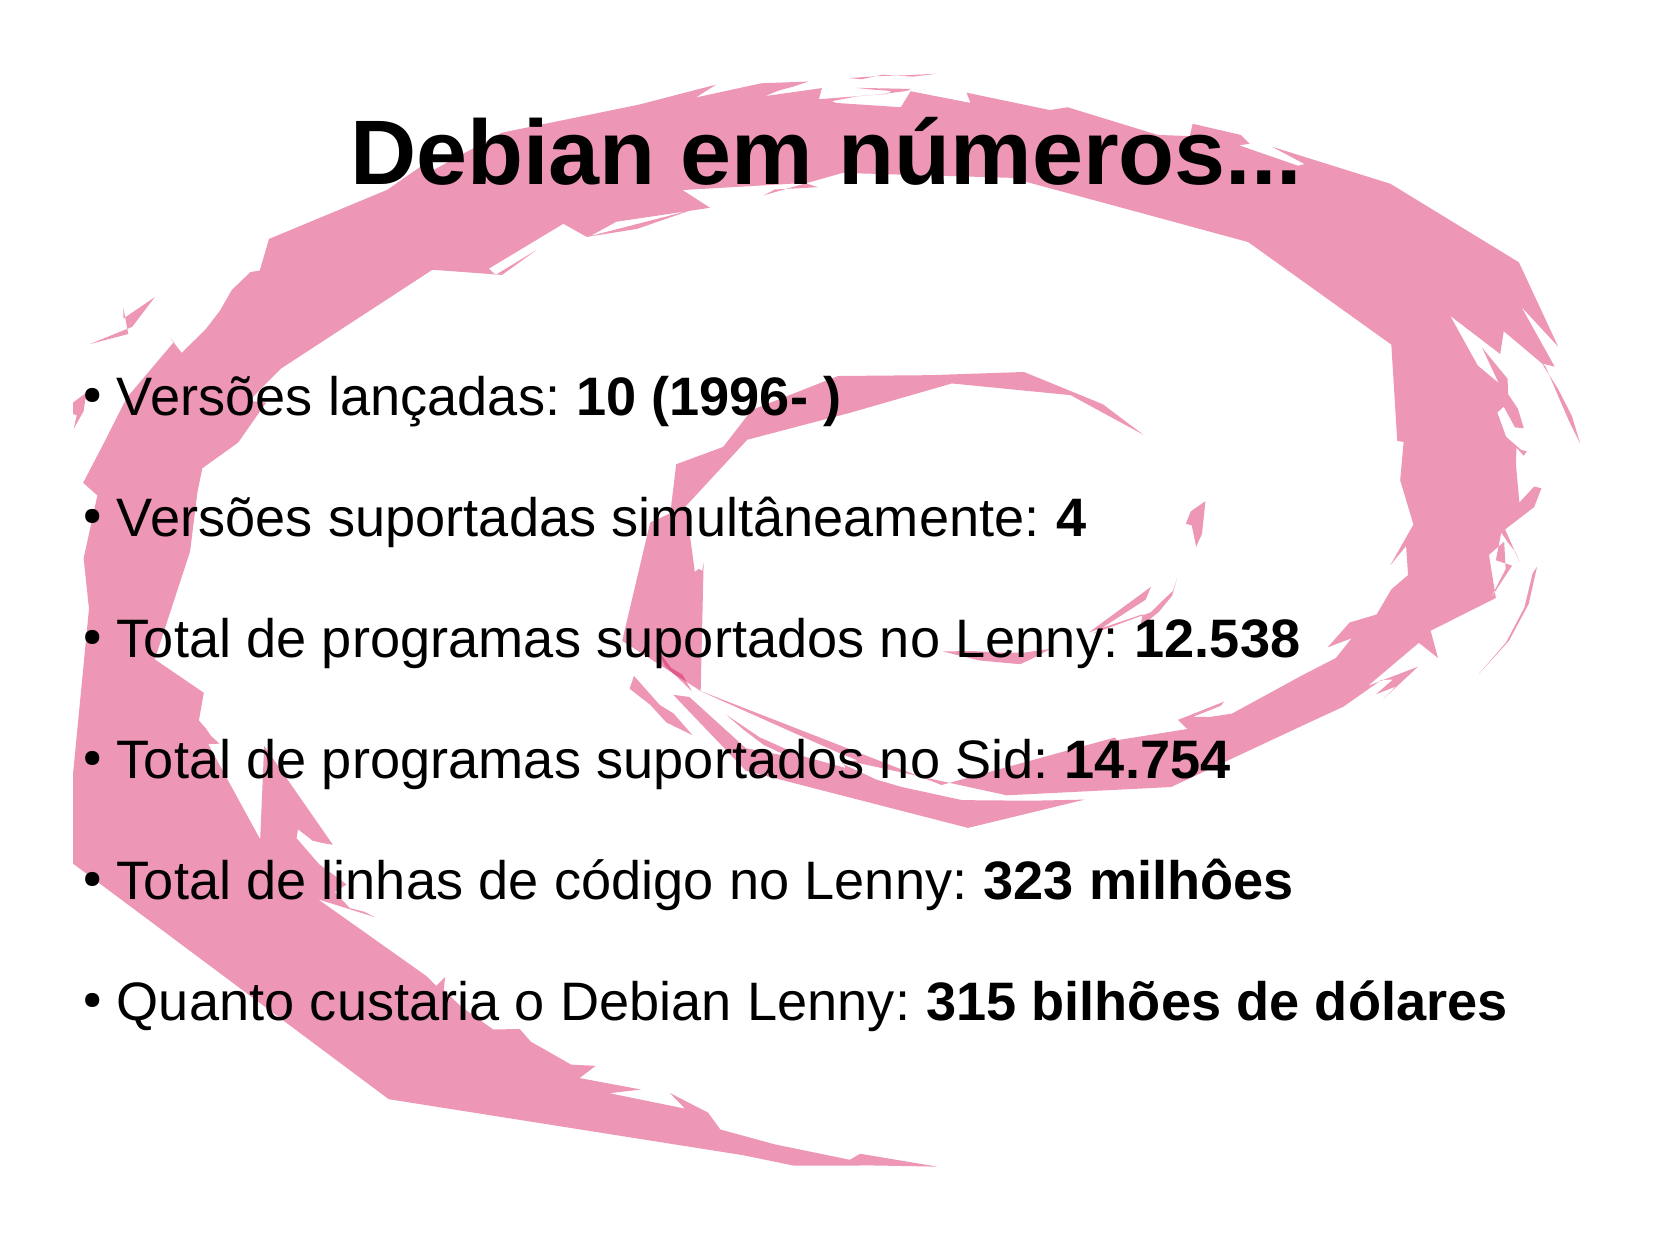

# Debian em números...
 Versões lançadas: 10 (1996- )
 Versões suportadas simultâneamente: 4
 Total de programas suportados no Lenny: 12.538
 Total de programas suportados no Sid: 14.754
 Total de linhas de código no Lenny: 323 milhôes
 Quanto custaria o Debian Lenny: 315 bilhões de dólares